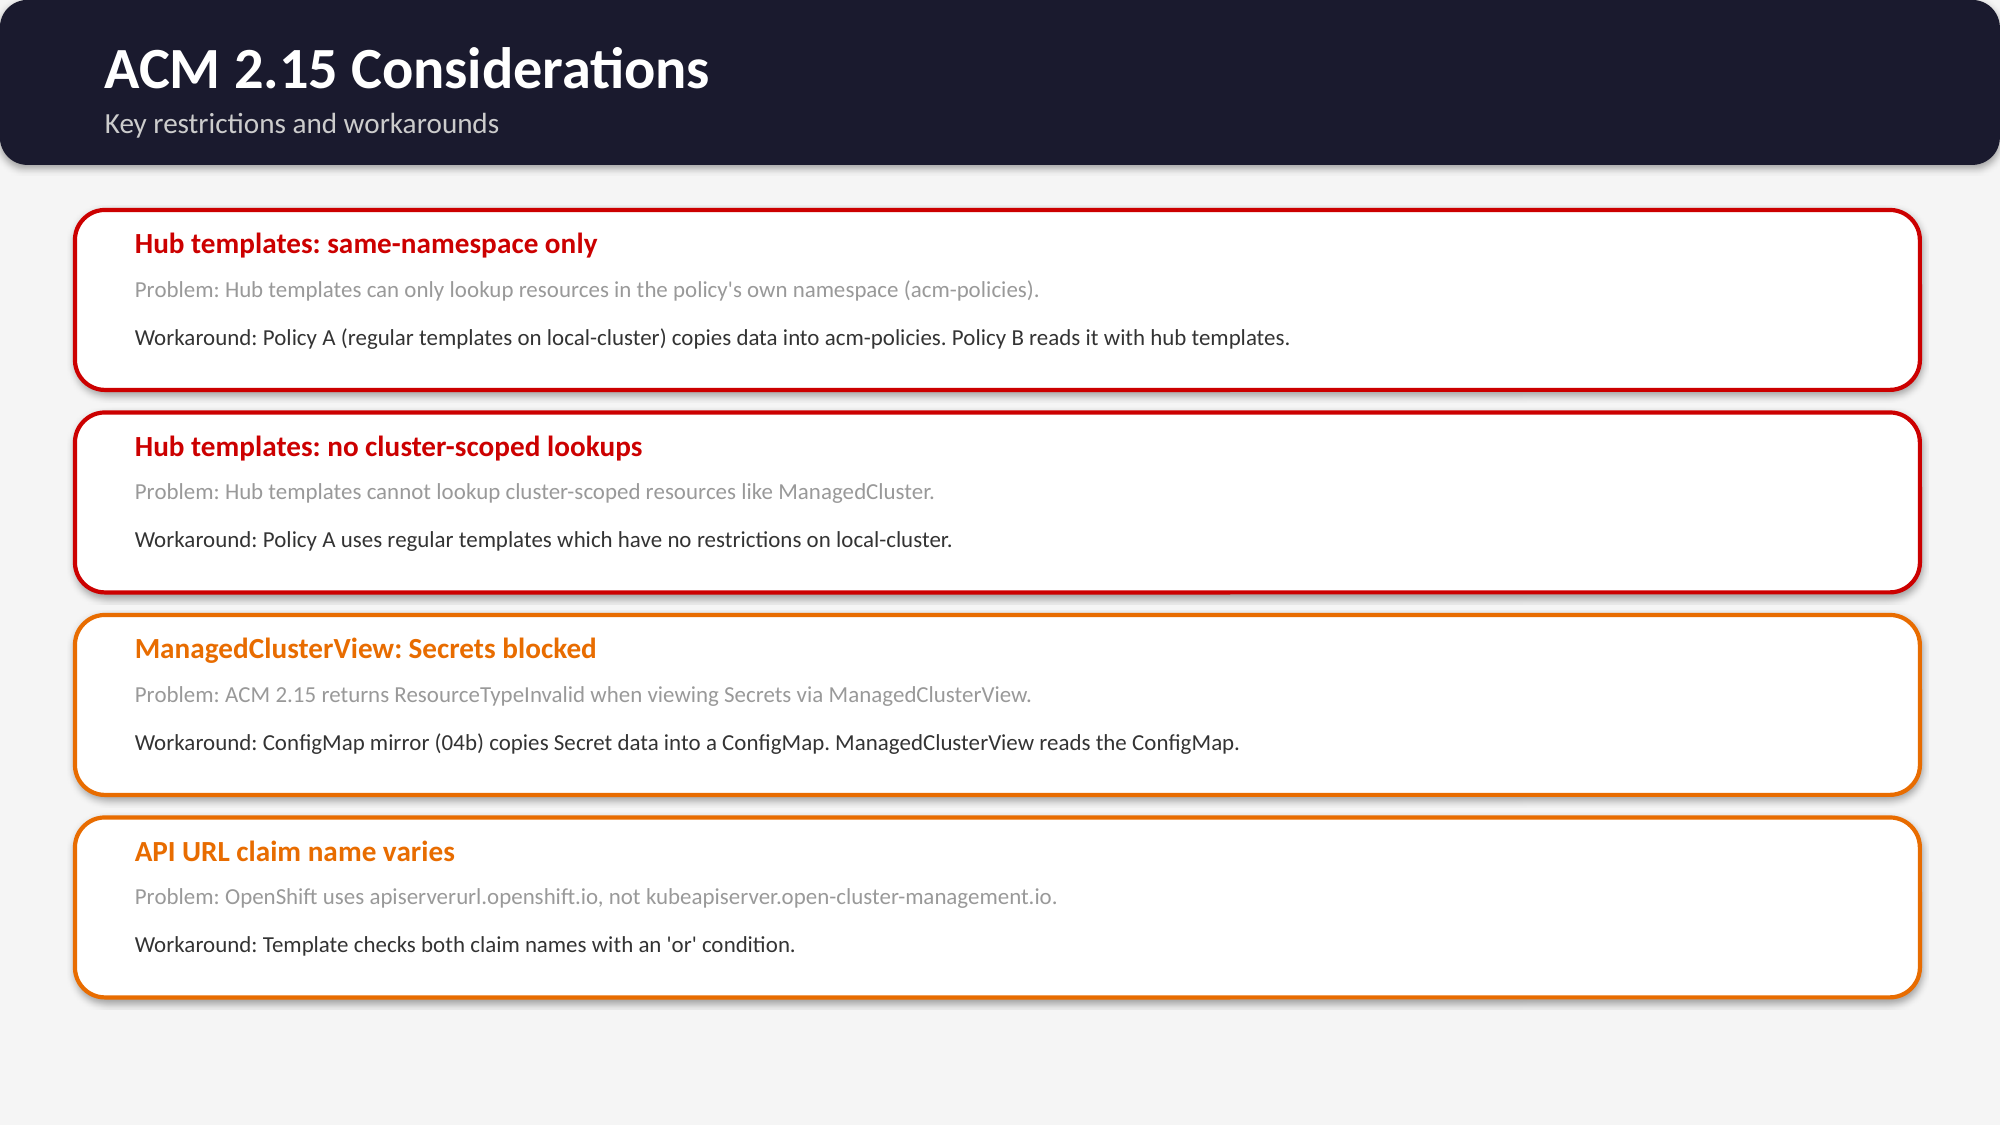

ACM 2.15 Considerations
Key restrictions and workarounds
Hub templates: same-namespace only
Problem: Hub templates can only lookup resources in the policy's own namespace (acm-policies).
Workaround: Policy A (regular templates on local-cluster) copies data into acm-policies. Policy B reads it with hub templates.
Hub templates: no cluster-scoped lookups
Problem: Hub templates cannot lookup cluster-scoped resources like ManagedCluster.
Workaround: Policy A uses regular templates which have no restrictions on local-cluster.
ManagedClusterView: Secrets blocked
Problem: ACM 2.15 returns ResourceTypeInvalid when viewing Secrets via ManagedClusterView.
Workaround: ConfigMap mirror (04b) copies Secret data into a ConfigMap. ManagedClusterView reads the ConfigMap.
API URL claim name varies
Problem: OpenShift uses apiserverurl.openshift.io, not kubeapiserver.open-cluster-management.io.
Workaround: Template checks both claim names with an 'or' condition.